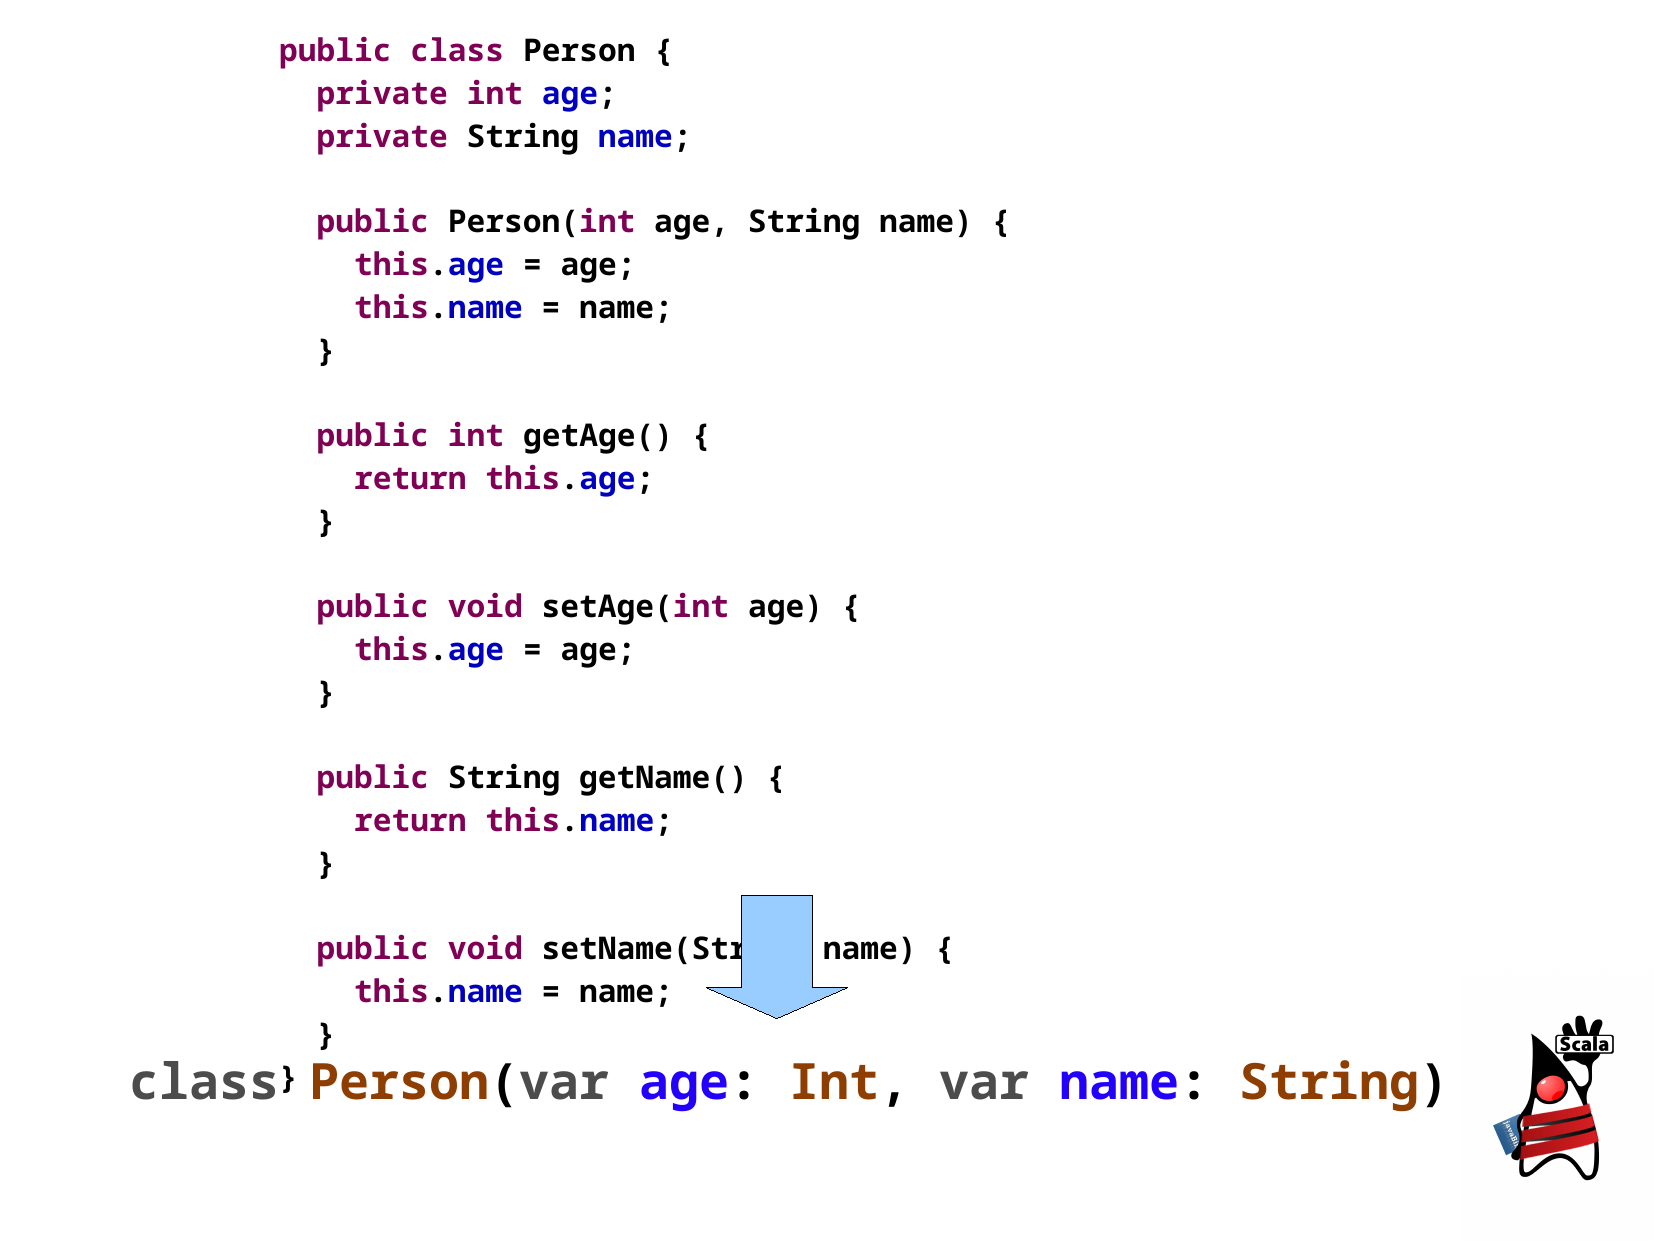

public class Person {
 private int age;
 private String name;
 public Person(int age, String name) {
 this.age = age;
 this.name = name;
 }
 public int getAge() {
 return this.age;
 }
 public void setAge(int age) {
 this.age = age;
 }
 public String getName() {
 return this.name;
 }
 public void setName(String name) {
 this.name = name;
 }
}
class Person(var age: Int, var name: String)